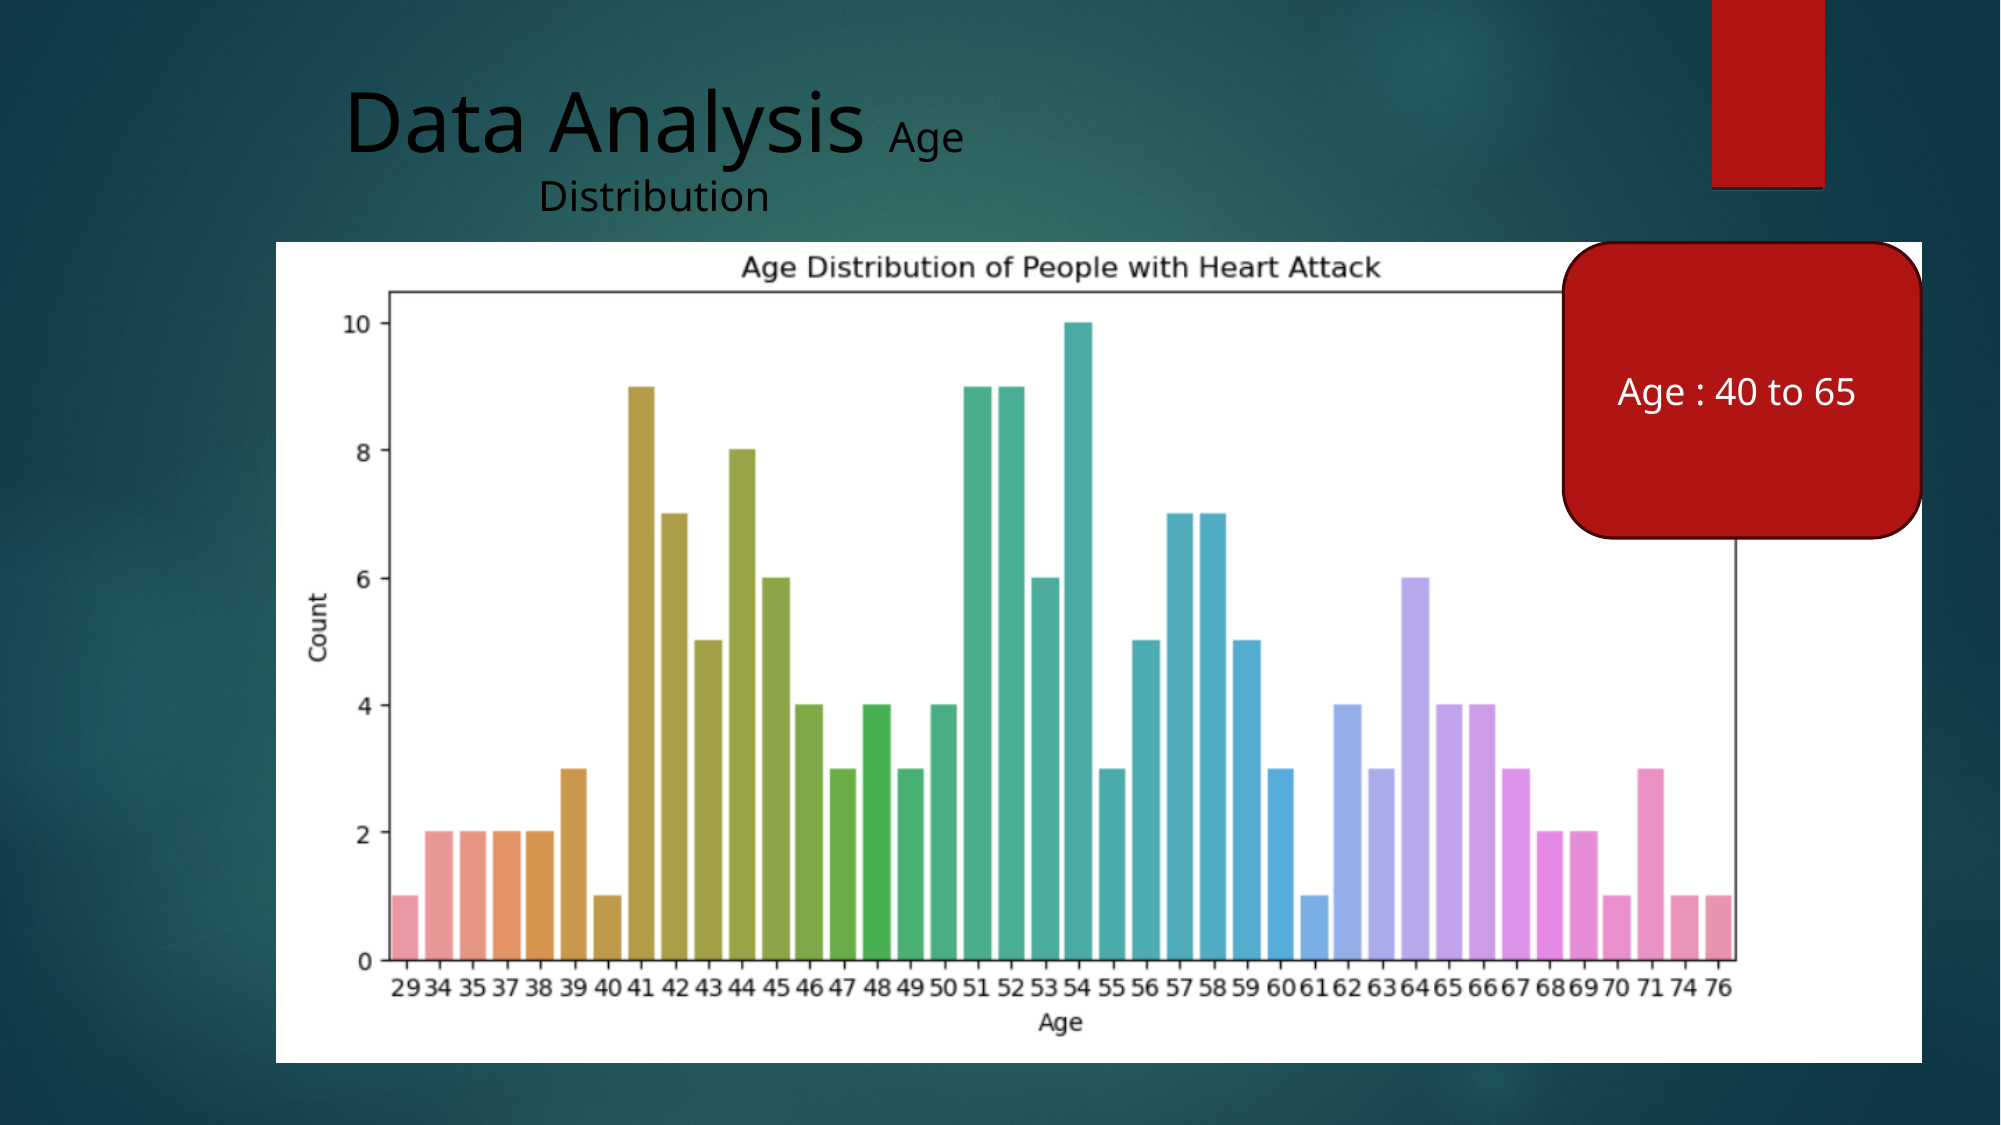

Data Analysis Age Distribution
Age : 40 to 65